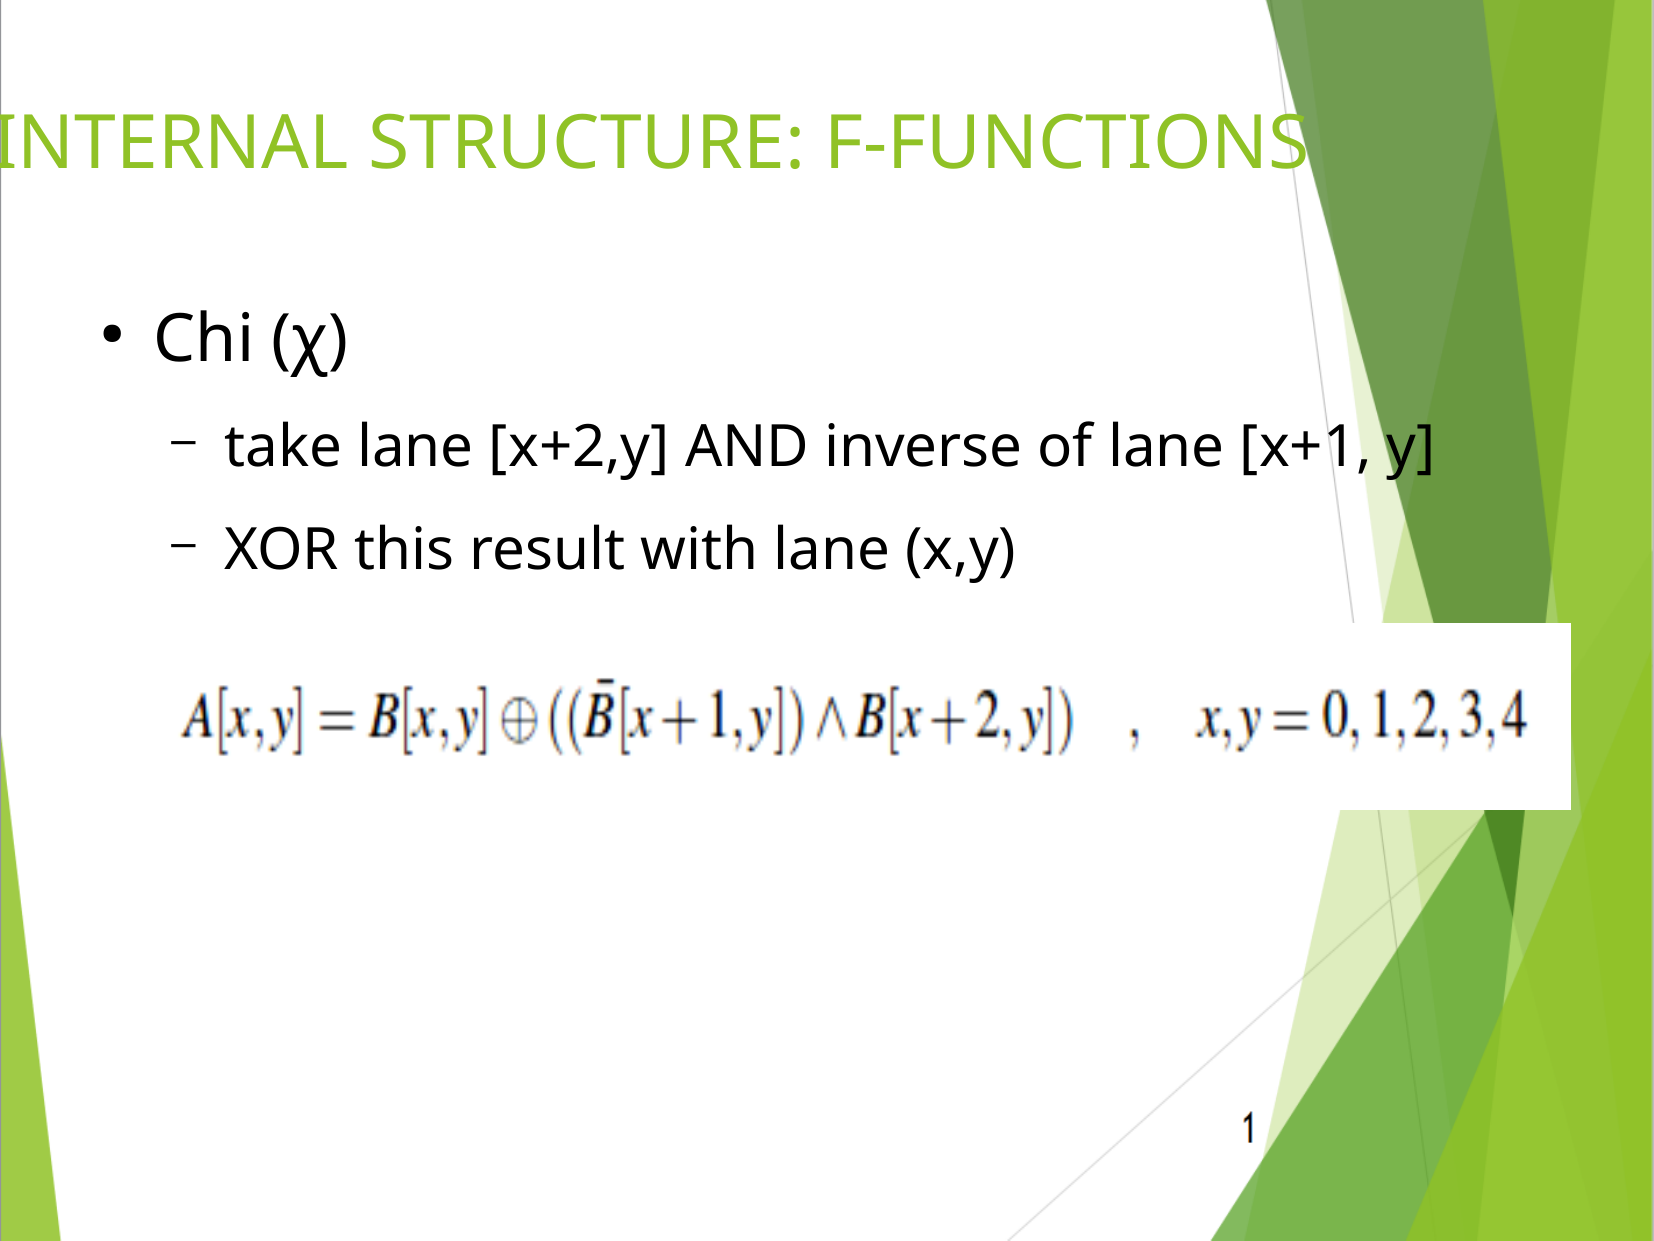

# INTERNAL STRUCTURE: F-FUNCTIONS
Chi (χ)
take lane [x+2,y] AND inverse of lane [x+1, y]
XOR this result with lane (x,y)